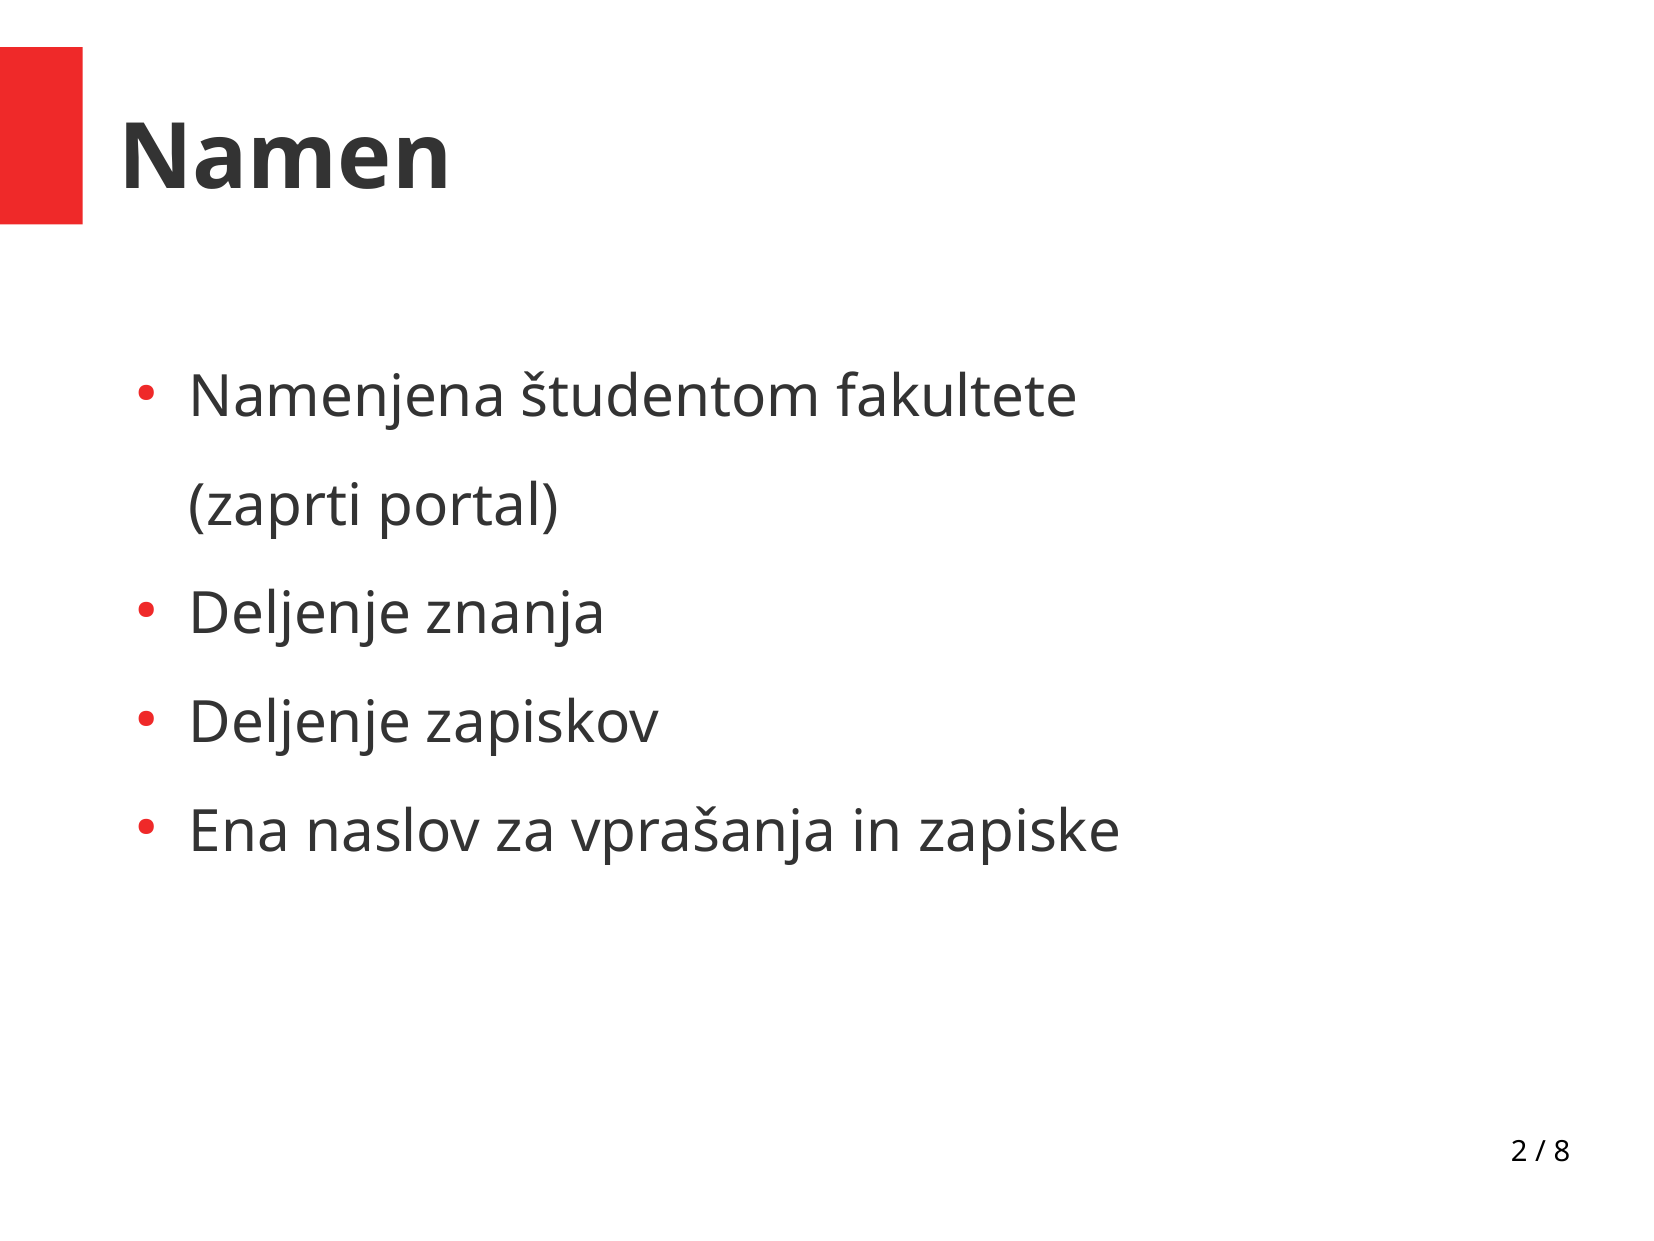

# Namen
Namenjena študentom fakultete
(zaprti portal)
Deljenje znanja
Deljenje zapiskov
Ena naslov za vprašanja in zapiske
2